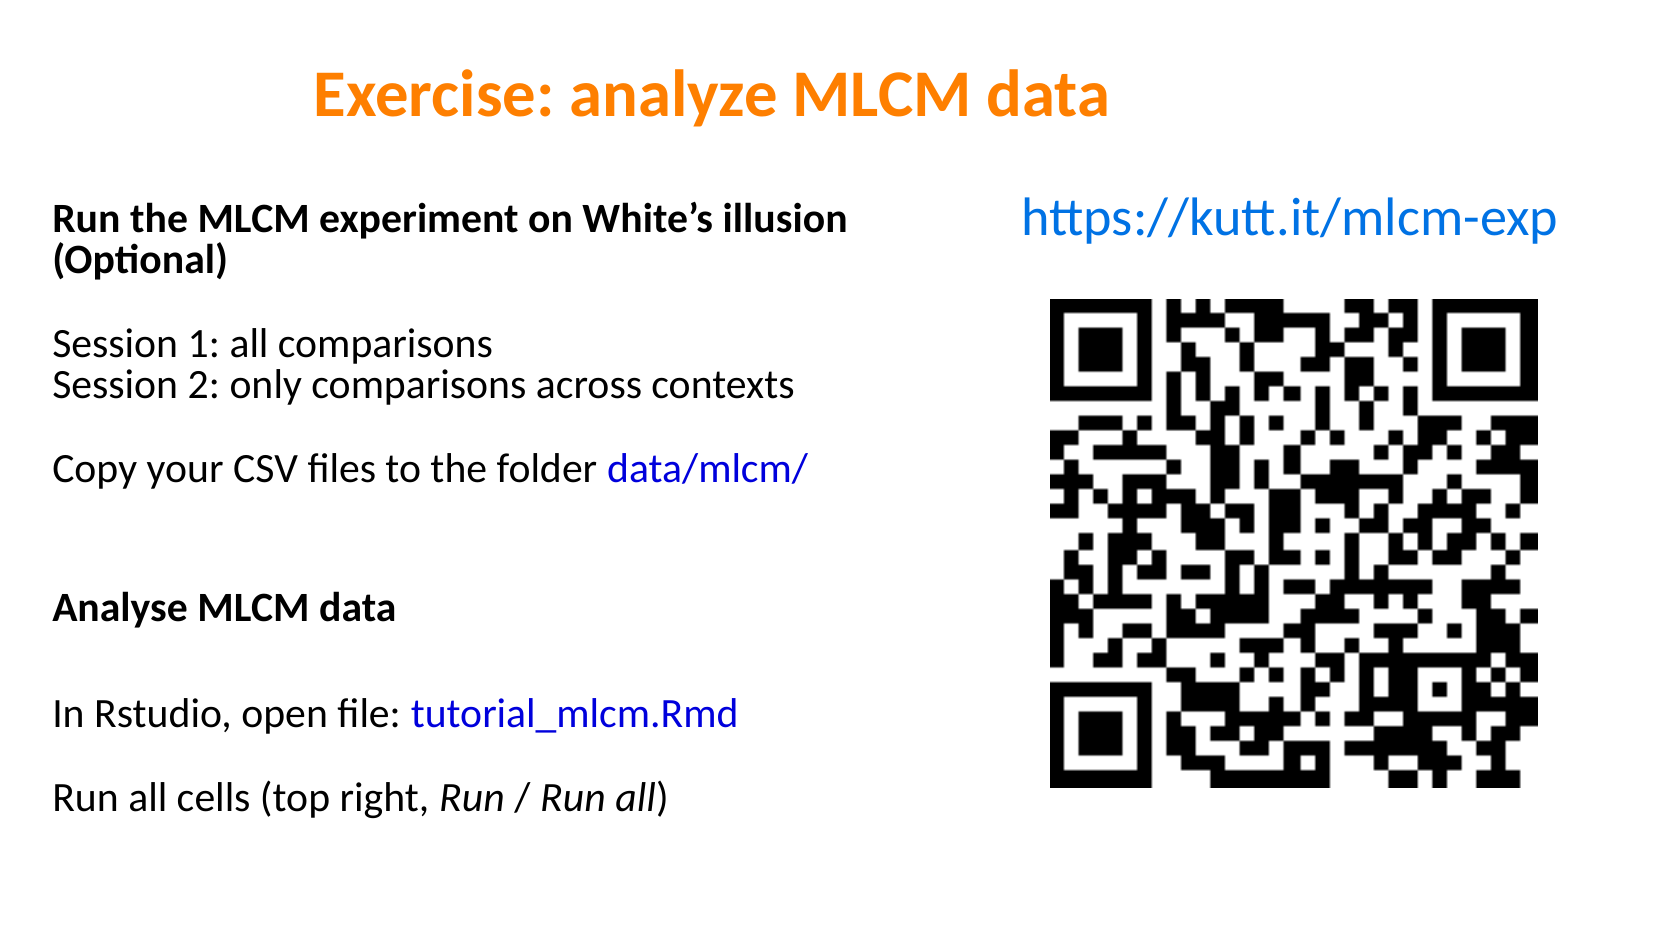

# Exercise: analyze MLCM data
https://kutt.it/mlcm-exp
Run the MLCM experiment on White’s illusion (Optional)
Session 1: all comparisons
Session 2: only comparisons across contexts
Copy your CSV files to the folder data/mlcm/
Analyse MLCM data
In Rstudio, open file: tutorial_mlcm.Rmd
Run all cells (top right, Run / Run all)